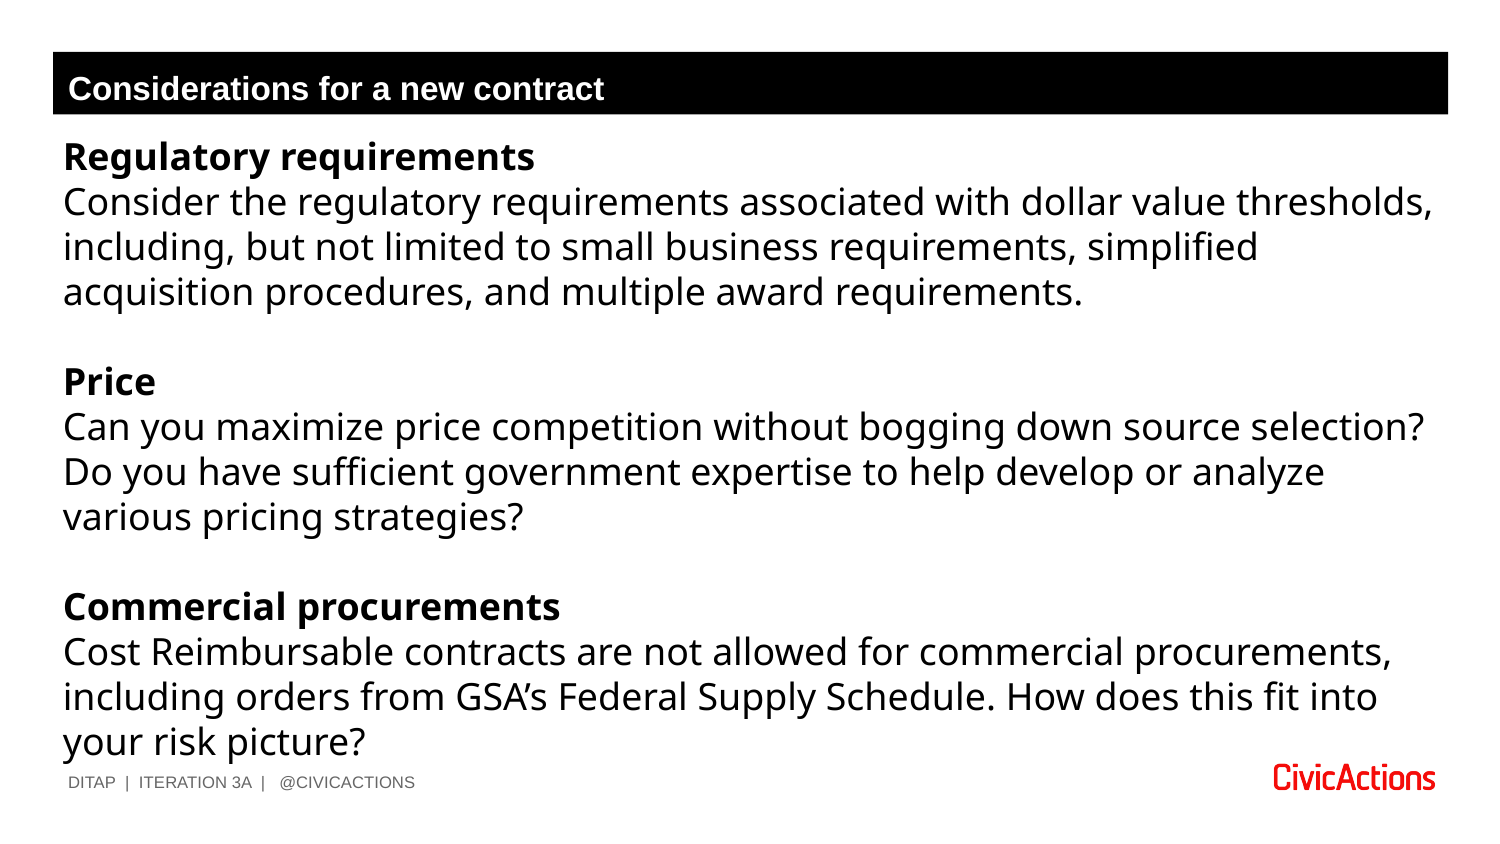

Considerations for a new contract
# Regulatory requirements
Consider the regulatory requirements associated with dollar value thresholds, including, but not limited to small business requirements, simplified acquisition procedures, and multiple award requirements.
Price
Can you maximize price competition without bogging down source selection? Do you have sufficient government expertise to help develop or analyze various pricing strategies?
Commercial procurements
Cost Reimbursable contracts are not allowed for commercial procurements, including orders from GSA’s Federal Supply Schedule. How does this fit into your risk picture?